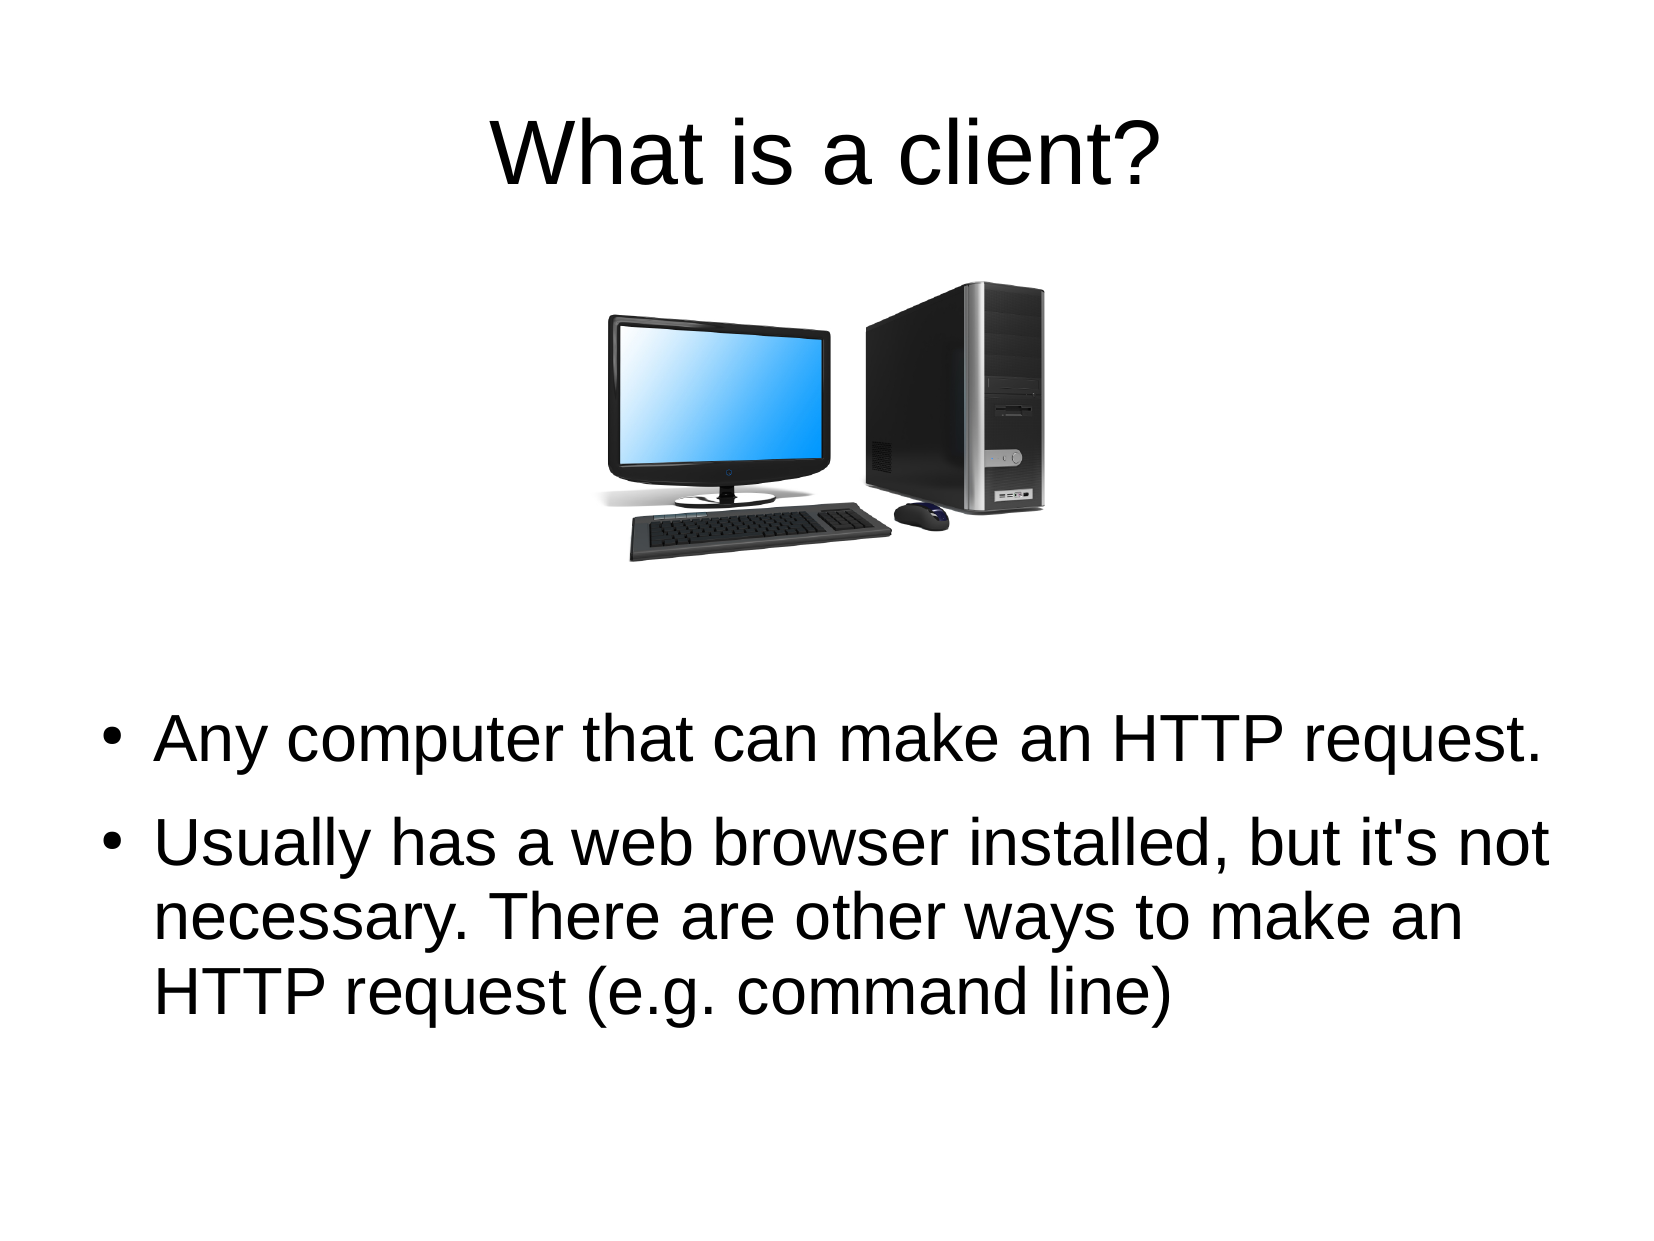

# What is a client?
Any computer that can make an HTTP request.
Usually has a web browser installed, but it's not necessary. There are other ways to make an HTTP request (e.g. command line)